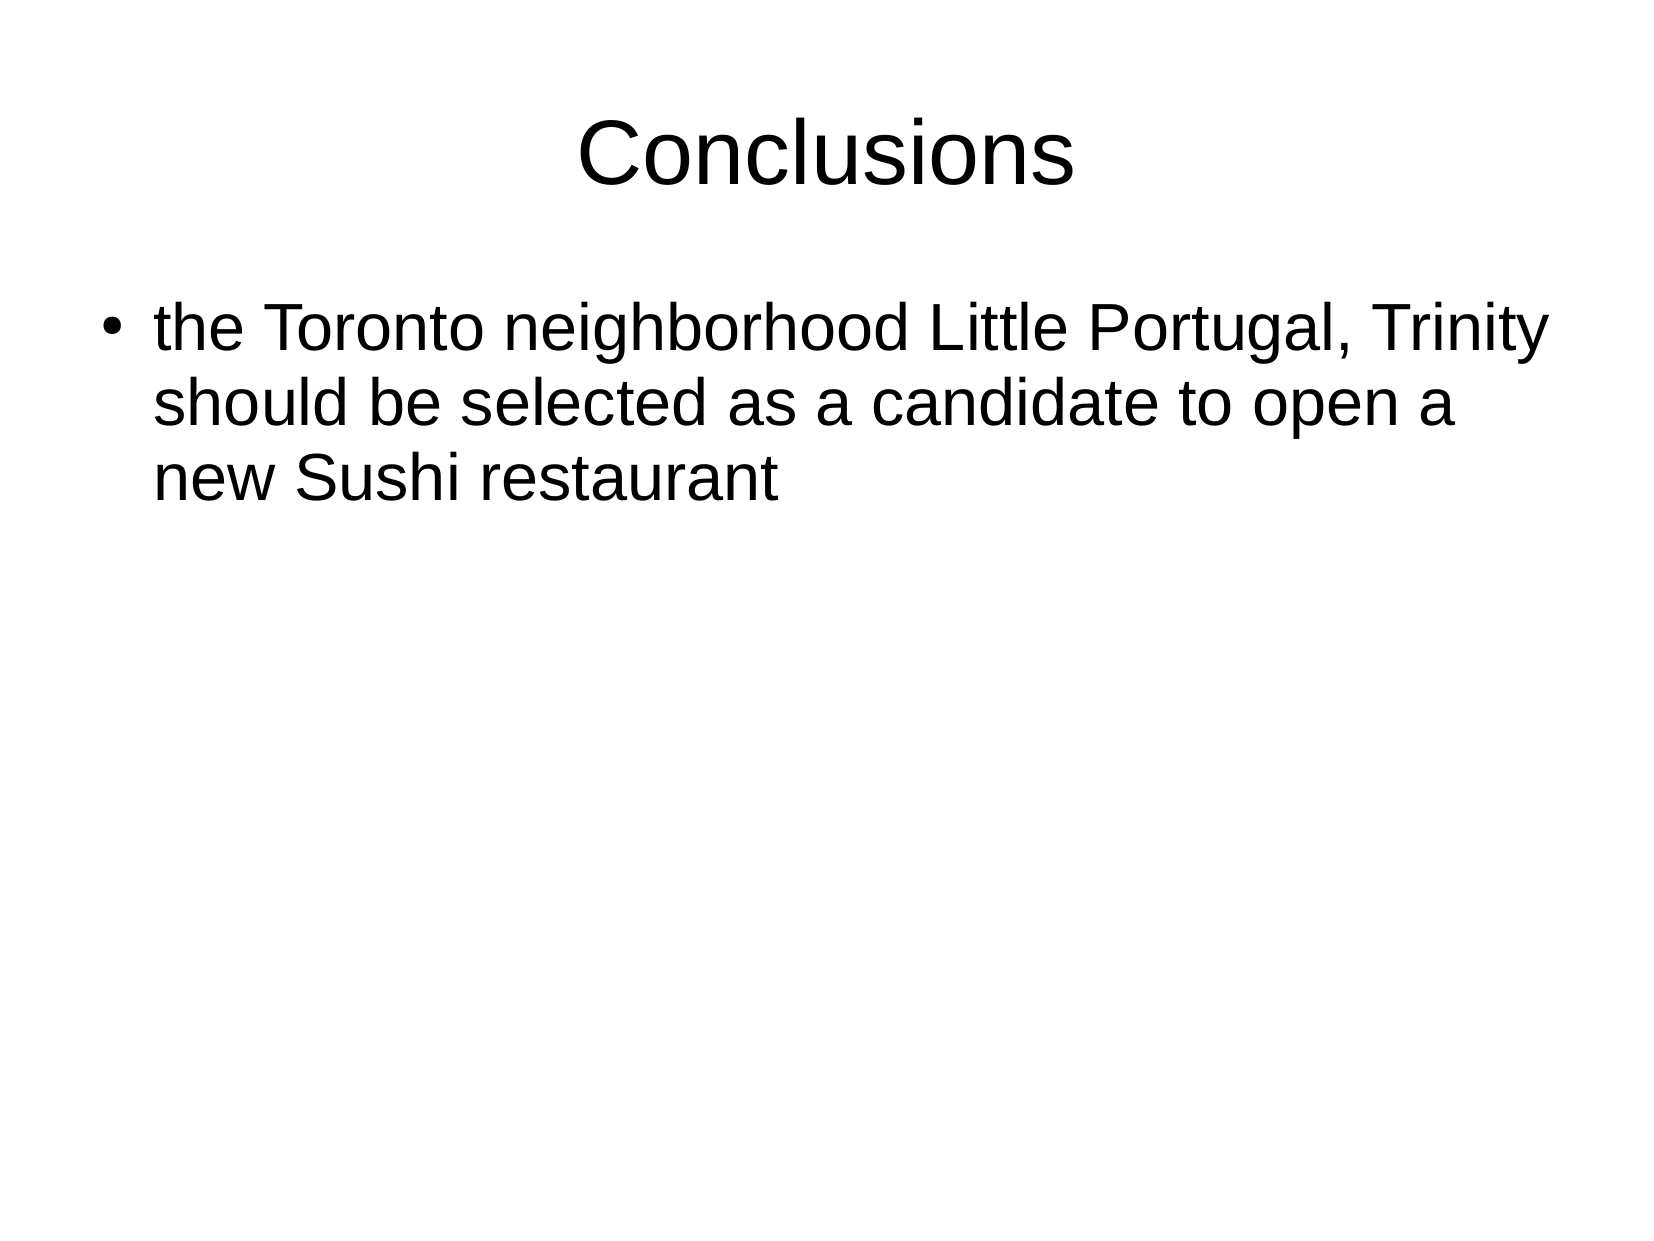

# Conclusions
the Toronto neighborhood Little Portugal, Trinity should be selected as a candidate to open a new Sushi restaurant